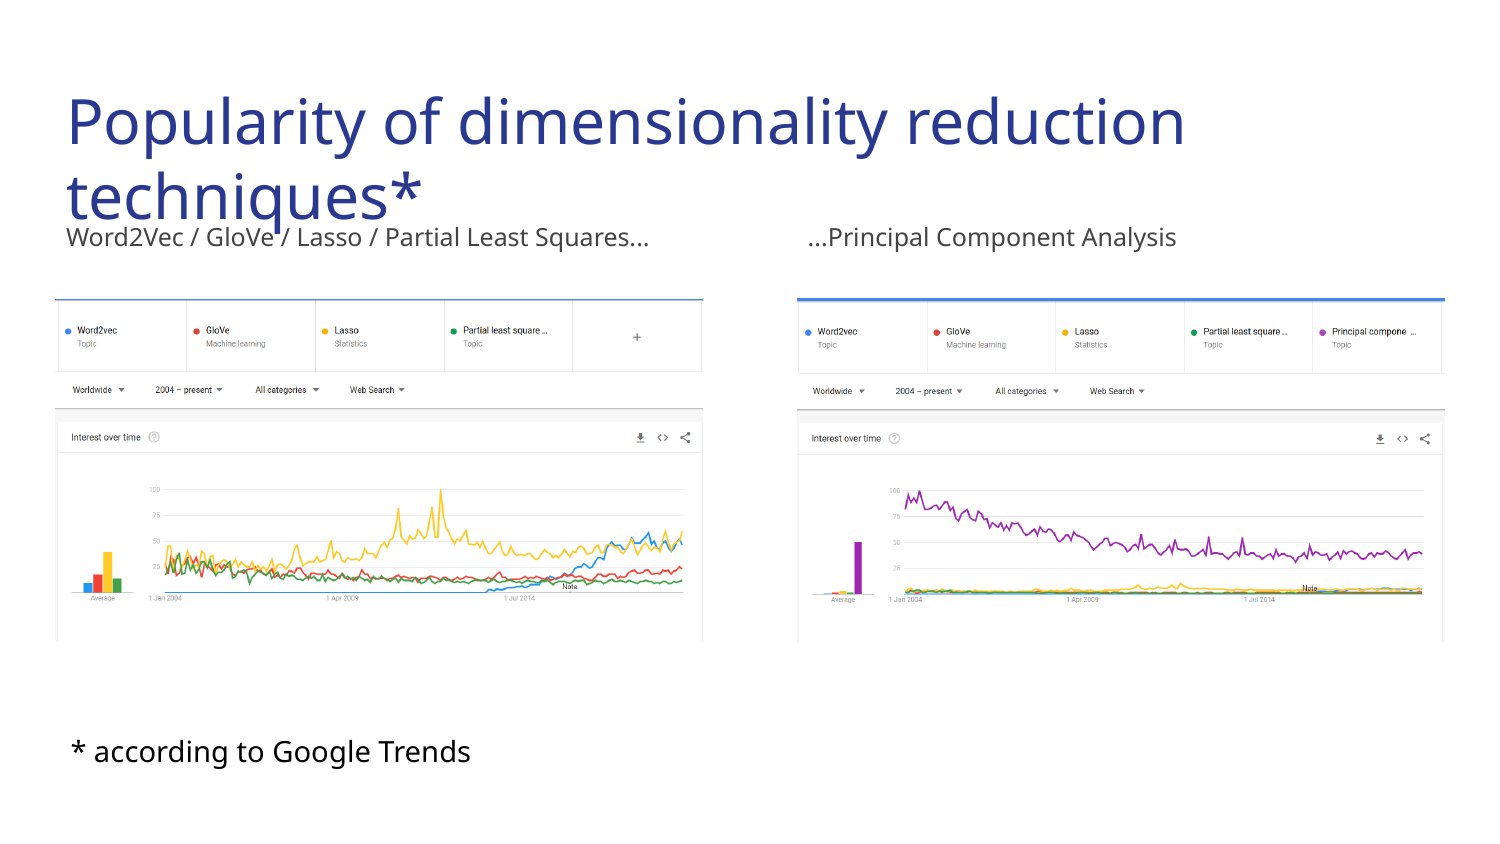

# Popularity of dimensionality reduction techniques*
Word2Vec / GloVe / Lasso / Partial Least Squares...
...Principal Component Analysis
* according to Google Trends